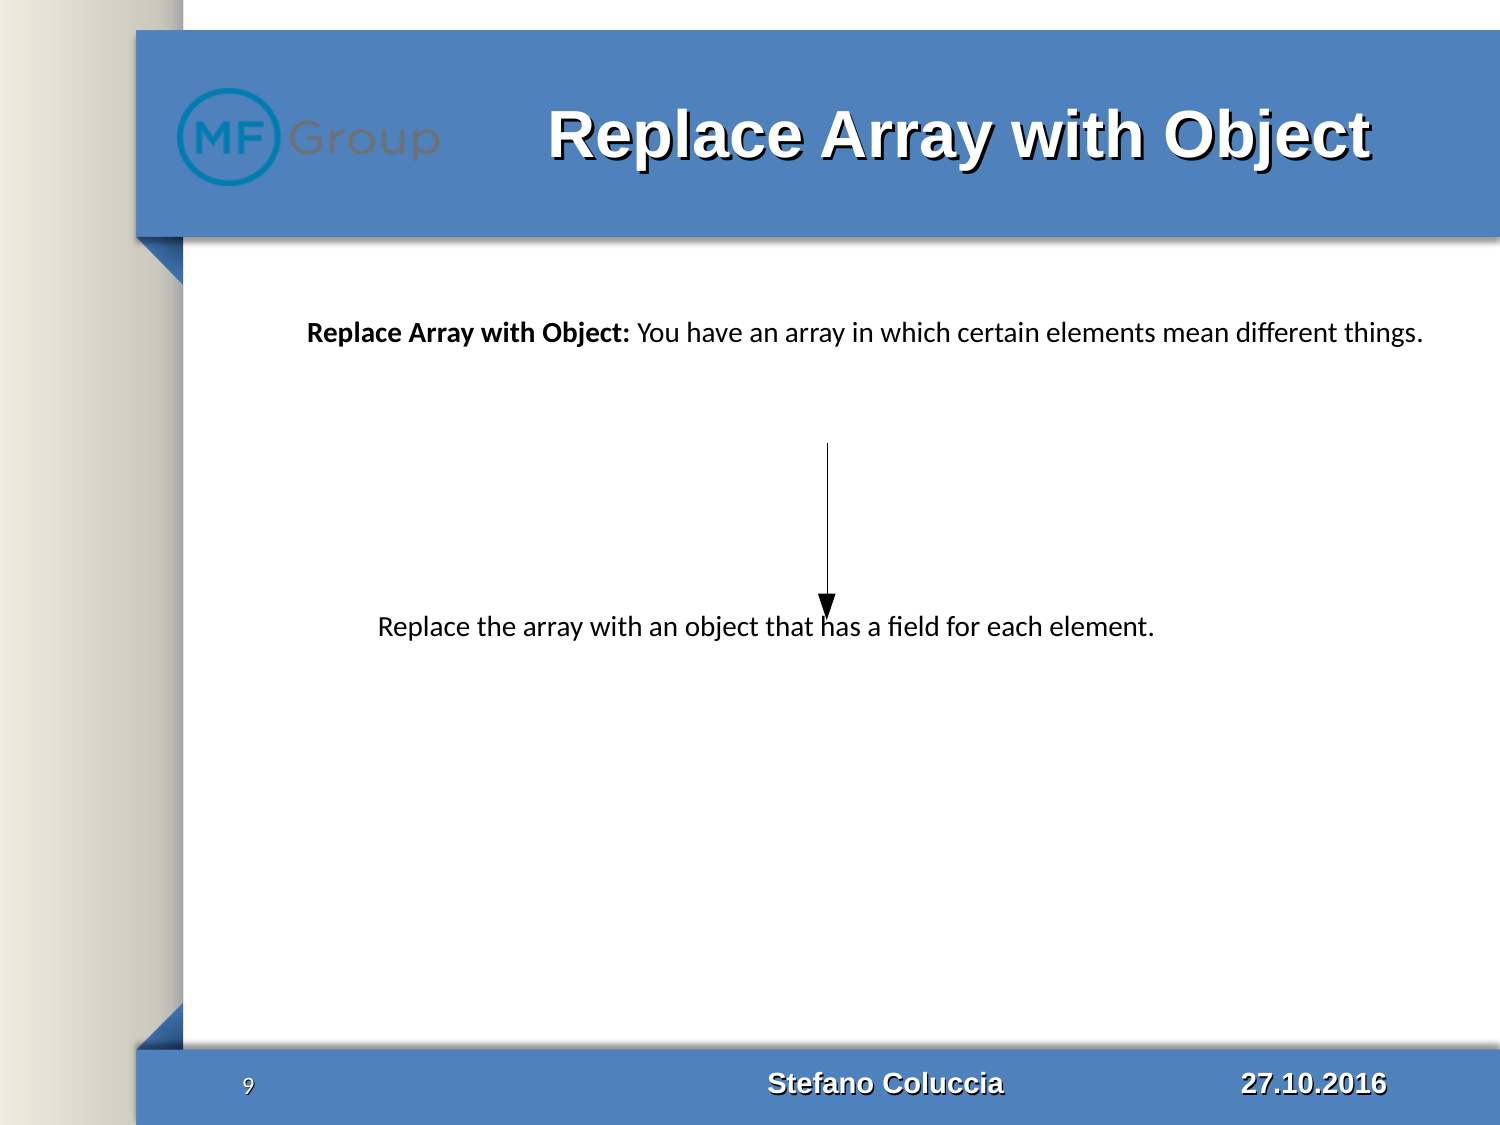

# Replace Array with Object
Replace Array with Object: You have an array in which certain elements mean different things.
Replace the array with an object that has a field for each element.
9
Stefano Coluccia
27.10.2016